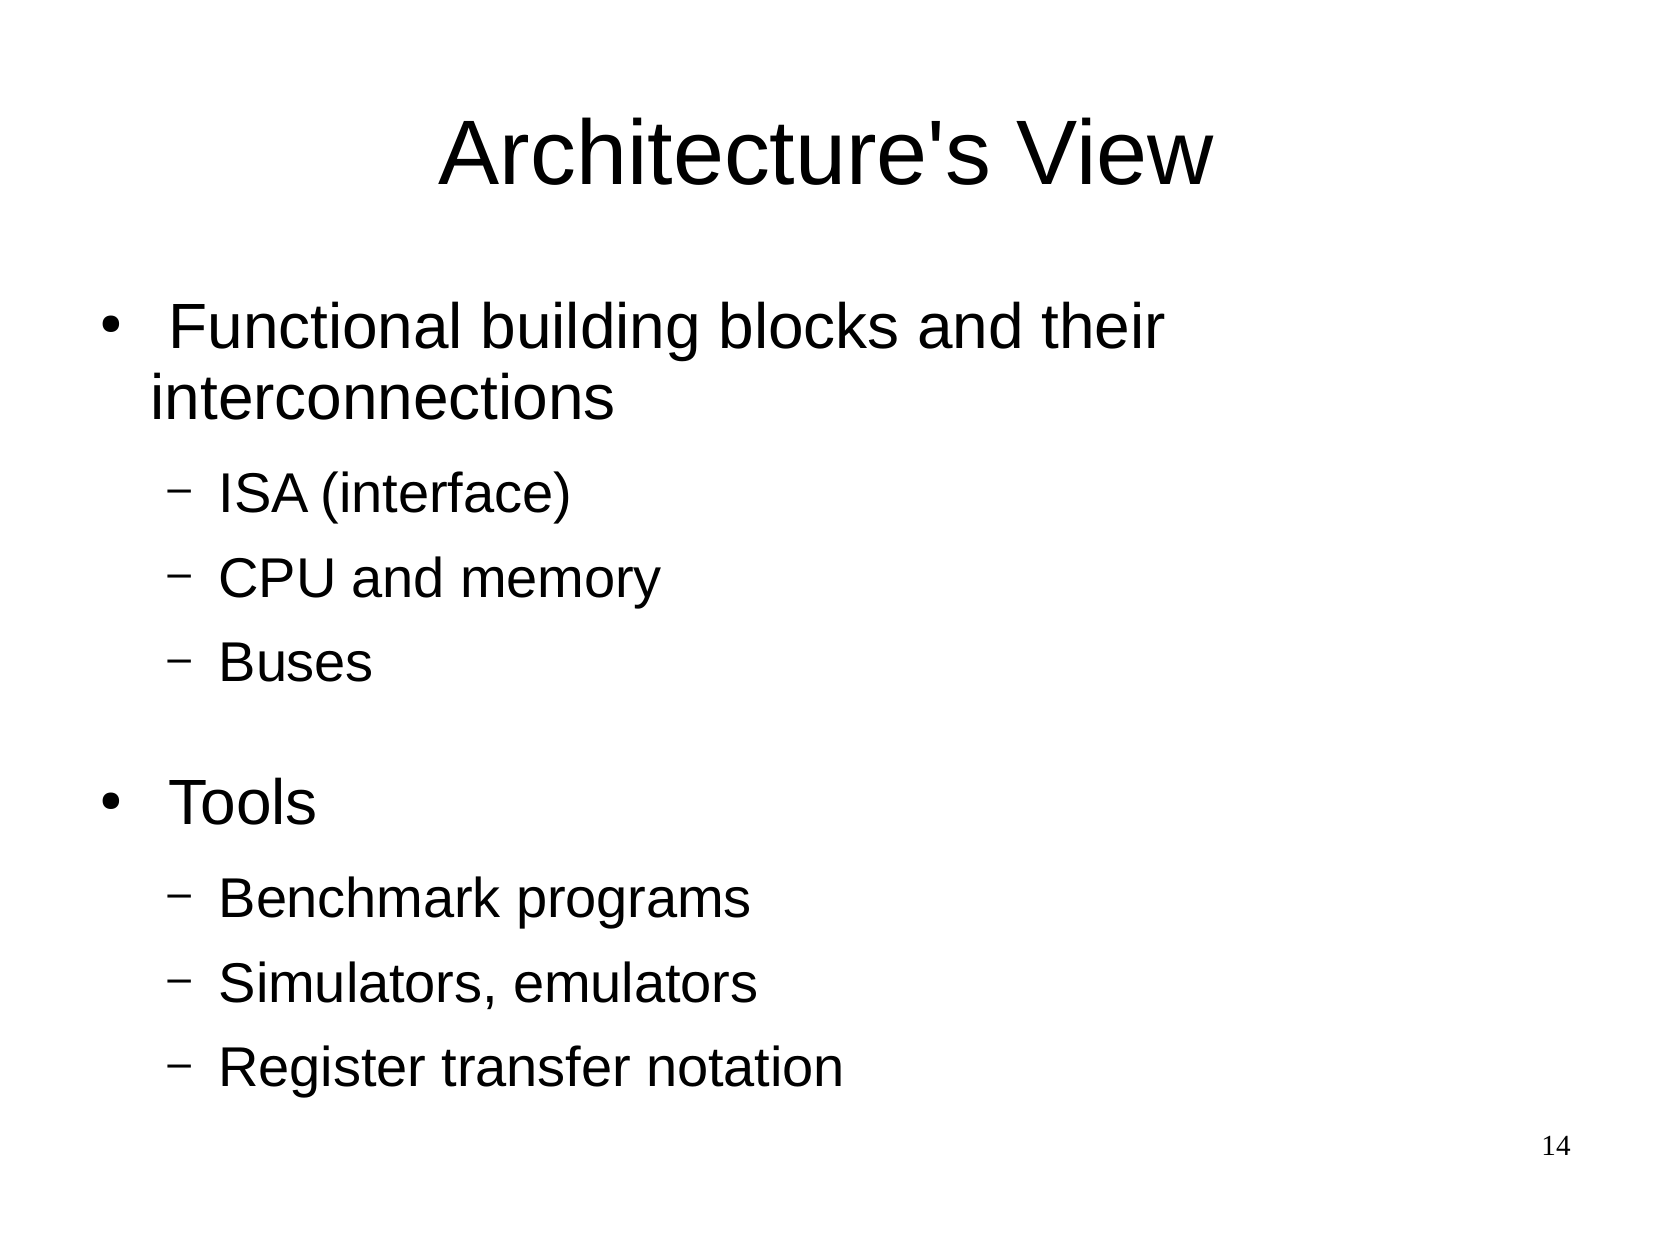

# Architecture's View
 Functional building blocks and their interconnections
ISA (interface)
CPU and memory
Buses
 Tools
Benchmark programs
Simulators, emulators
Register transfer notation
14